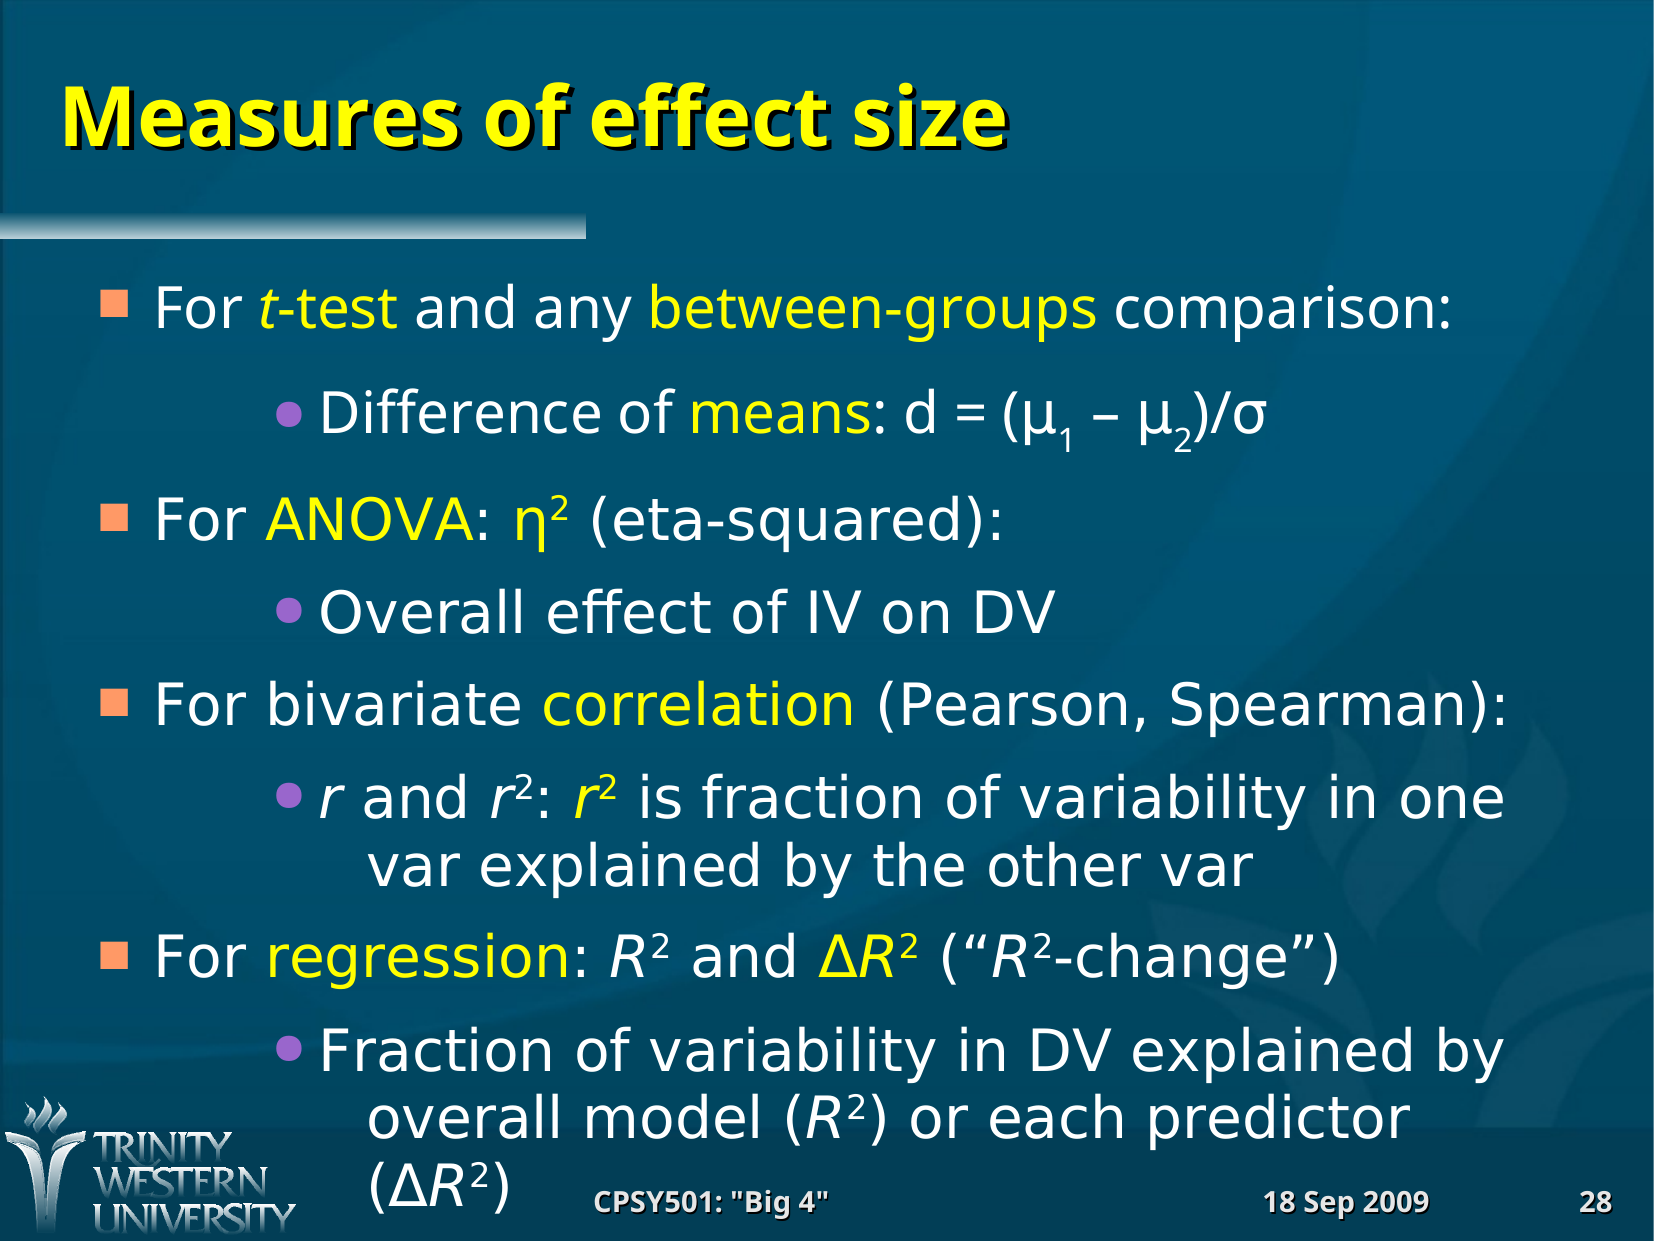

# Measures of effect size
For t-test and any between-groups comparison:
Difference of means: d = (μ1 – μ2)/σ
For ANOVA: η2 (eta-squared):
Overall effect of IV on DV
For bivariate correlation (Pearson, Spearman):
r and r2: r2 is fraction of variability in one var explained by the other var
For regression: R2 and ΔR2 (“R2-change”)
Fraction of variability in DV explained by overall model (R2) or each predictor (ΔR2)
CPSY501: "Big 4"
18 Sep 2009
28